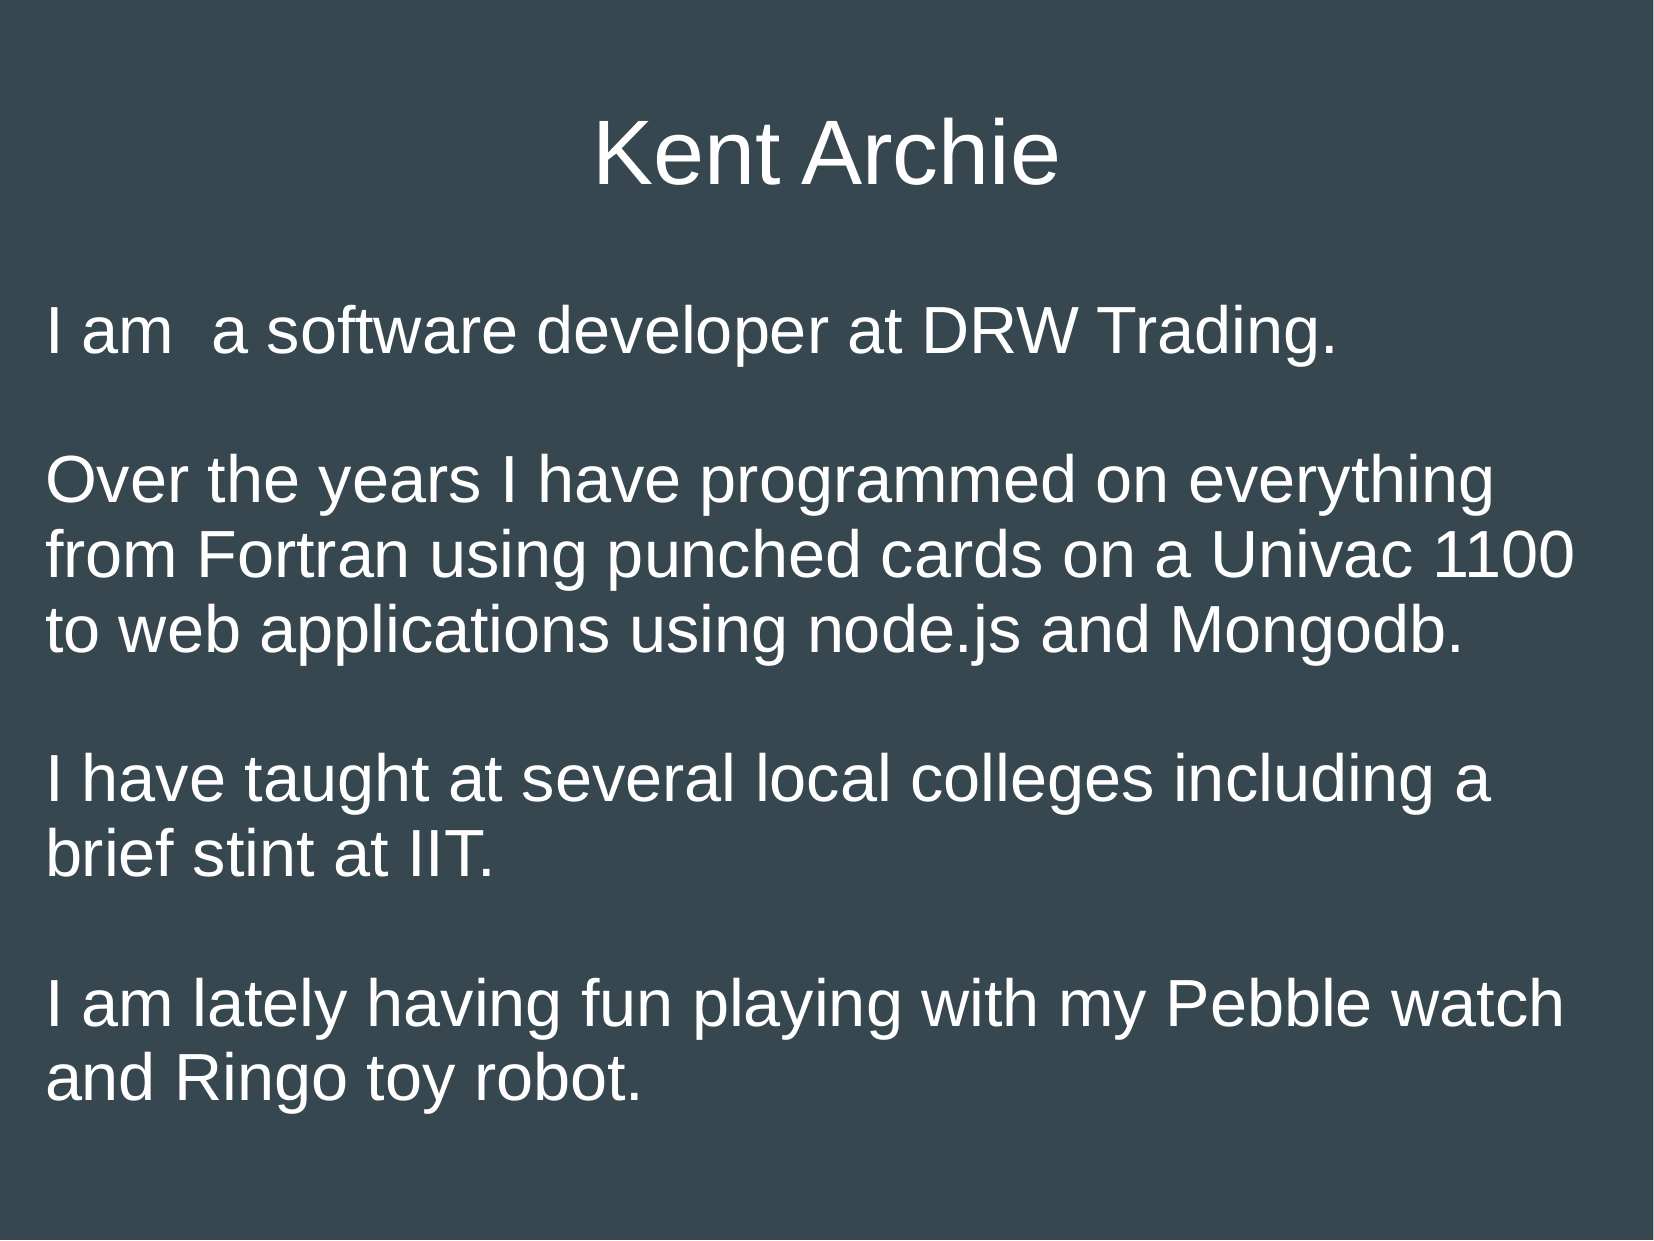

# Kent Archie
I am a software developer at DRW Trading.
Over the years I have programmed on everything from Fortran using punched cards on a Univac 1100 to web applications using node.js and Mongodb.
I have taught at several local colleges including a brief stint at IIT.
I am lately having fun playing with my Pebble watch and Ringo toy robot.